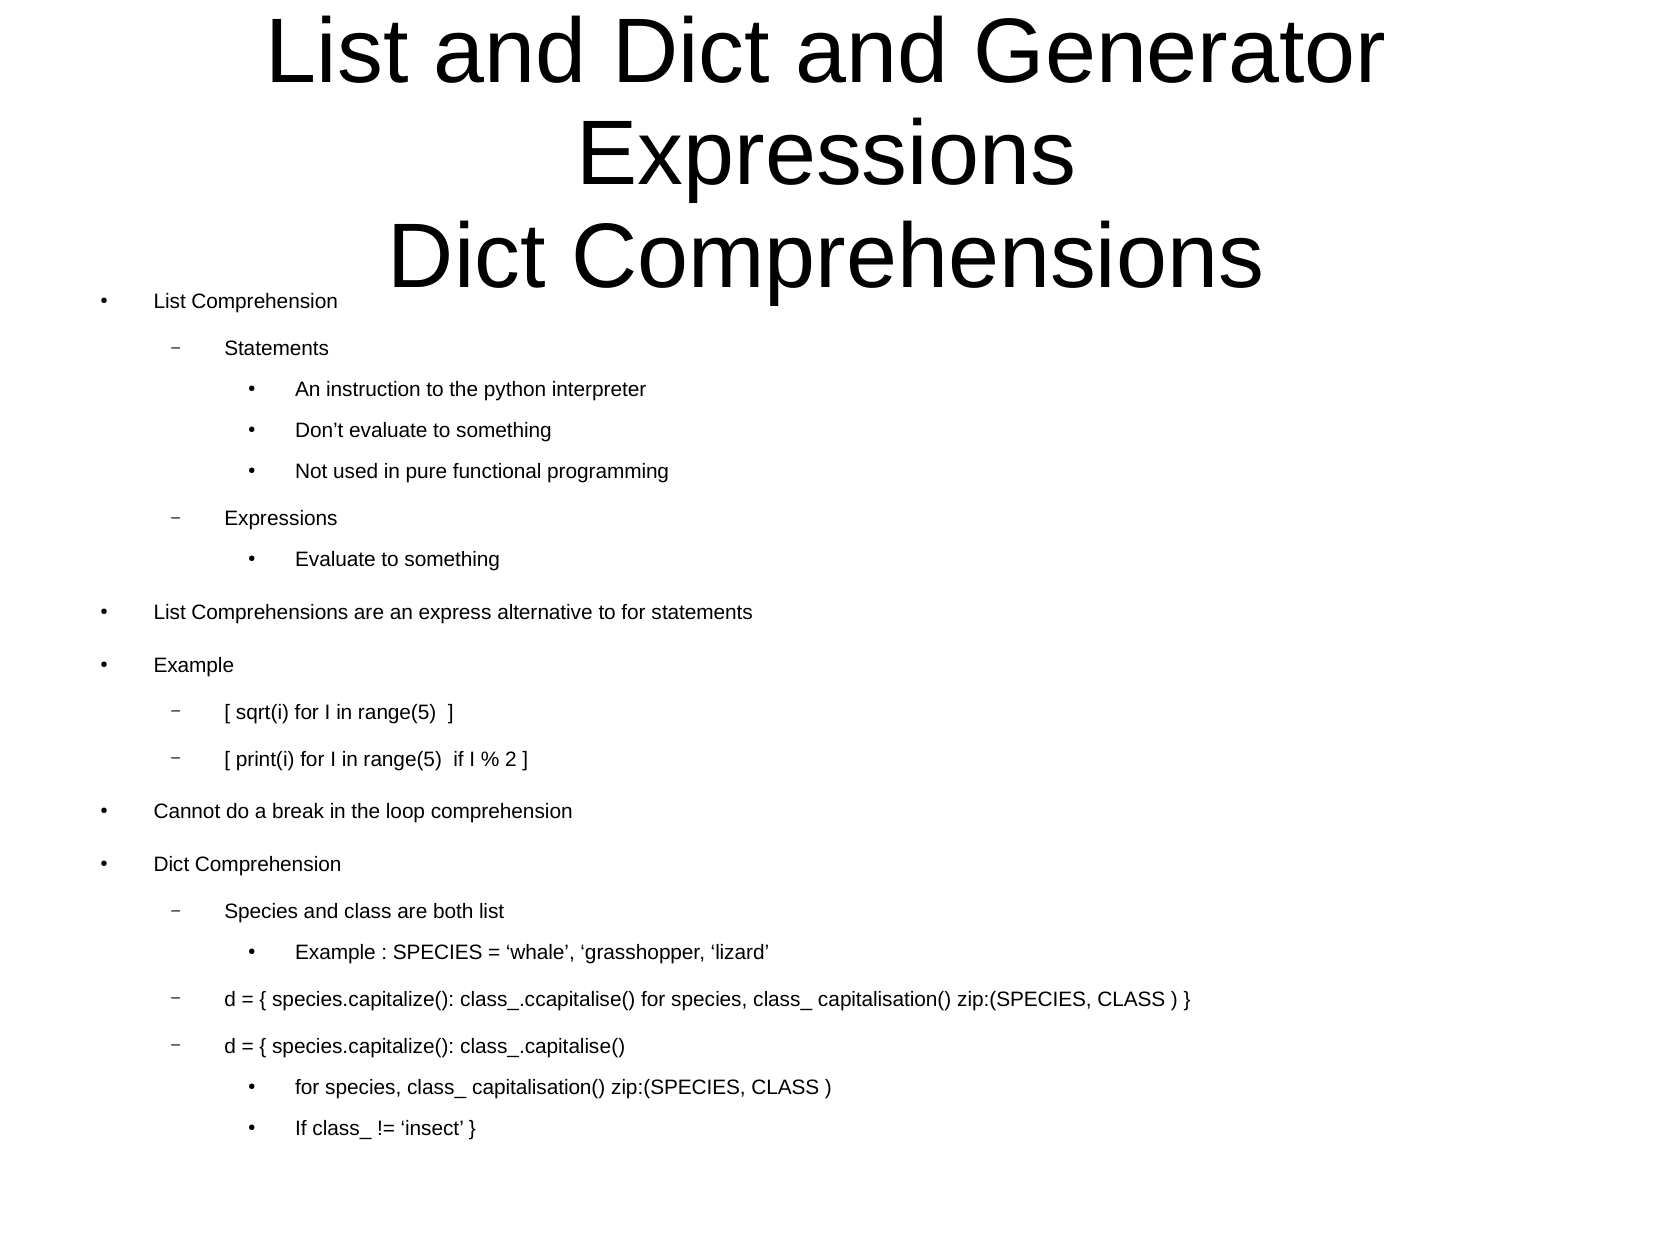

# List and Dict and Generator Expressions Dict Comprehensions
List Comprehension
Statements
An instruction to the python interpreter
Don’t evaluate to something
Not used in pure functional programming
Expressions
Evaluate to something
List Comprehensions are an express alternative to for statements
Example
[ sqrt(i) for I in range(5) ]
[ print(i) for I in range(5) if I % 2 ]
Cannot do a break in the loop comprehension
Dict Comprehension
Species and class are both list
Example : SPECIES = ‘whale’, ‘grasshopper, ‘lizard’
d = { species.capitalize(): class_.ccapitalise() for species, class_ capitalisation() zip:(SPECIES, CLASS ) }
d = { species.capitalize(): class_.capitalise()
for species, class_ capitalisation() zip:(SPECIES, CLASS )
If class_ != ‘insect’ }